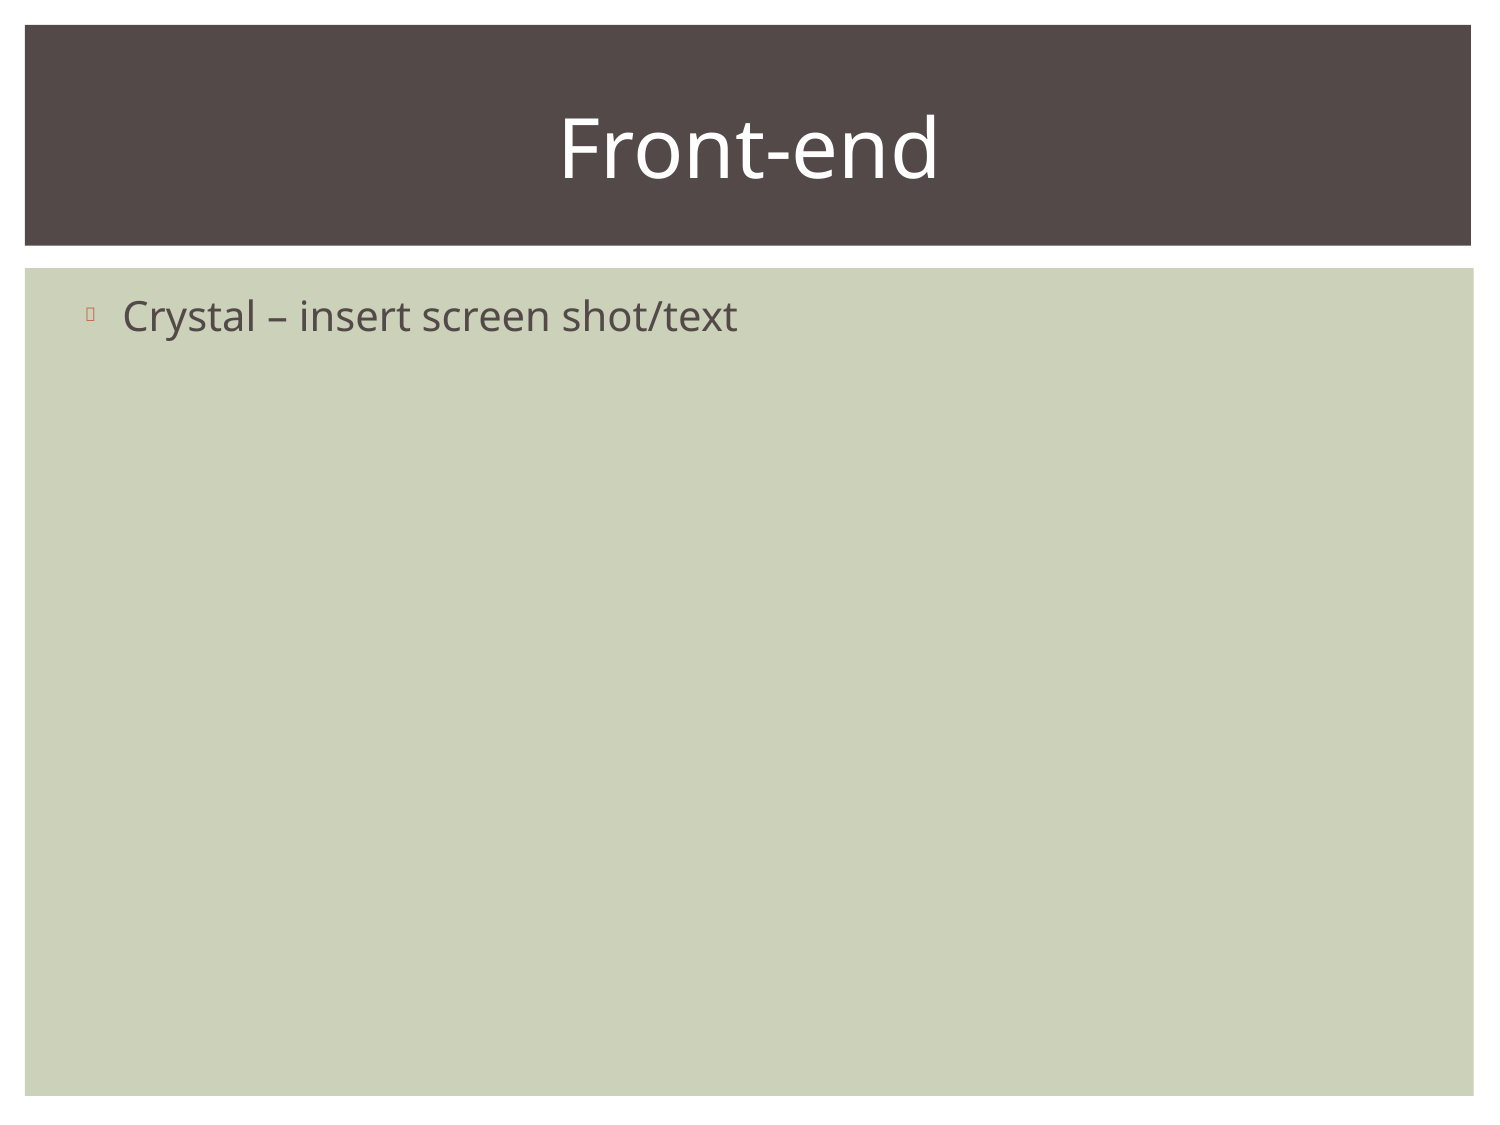

Front-end
# Crystal – insert screen shot/text